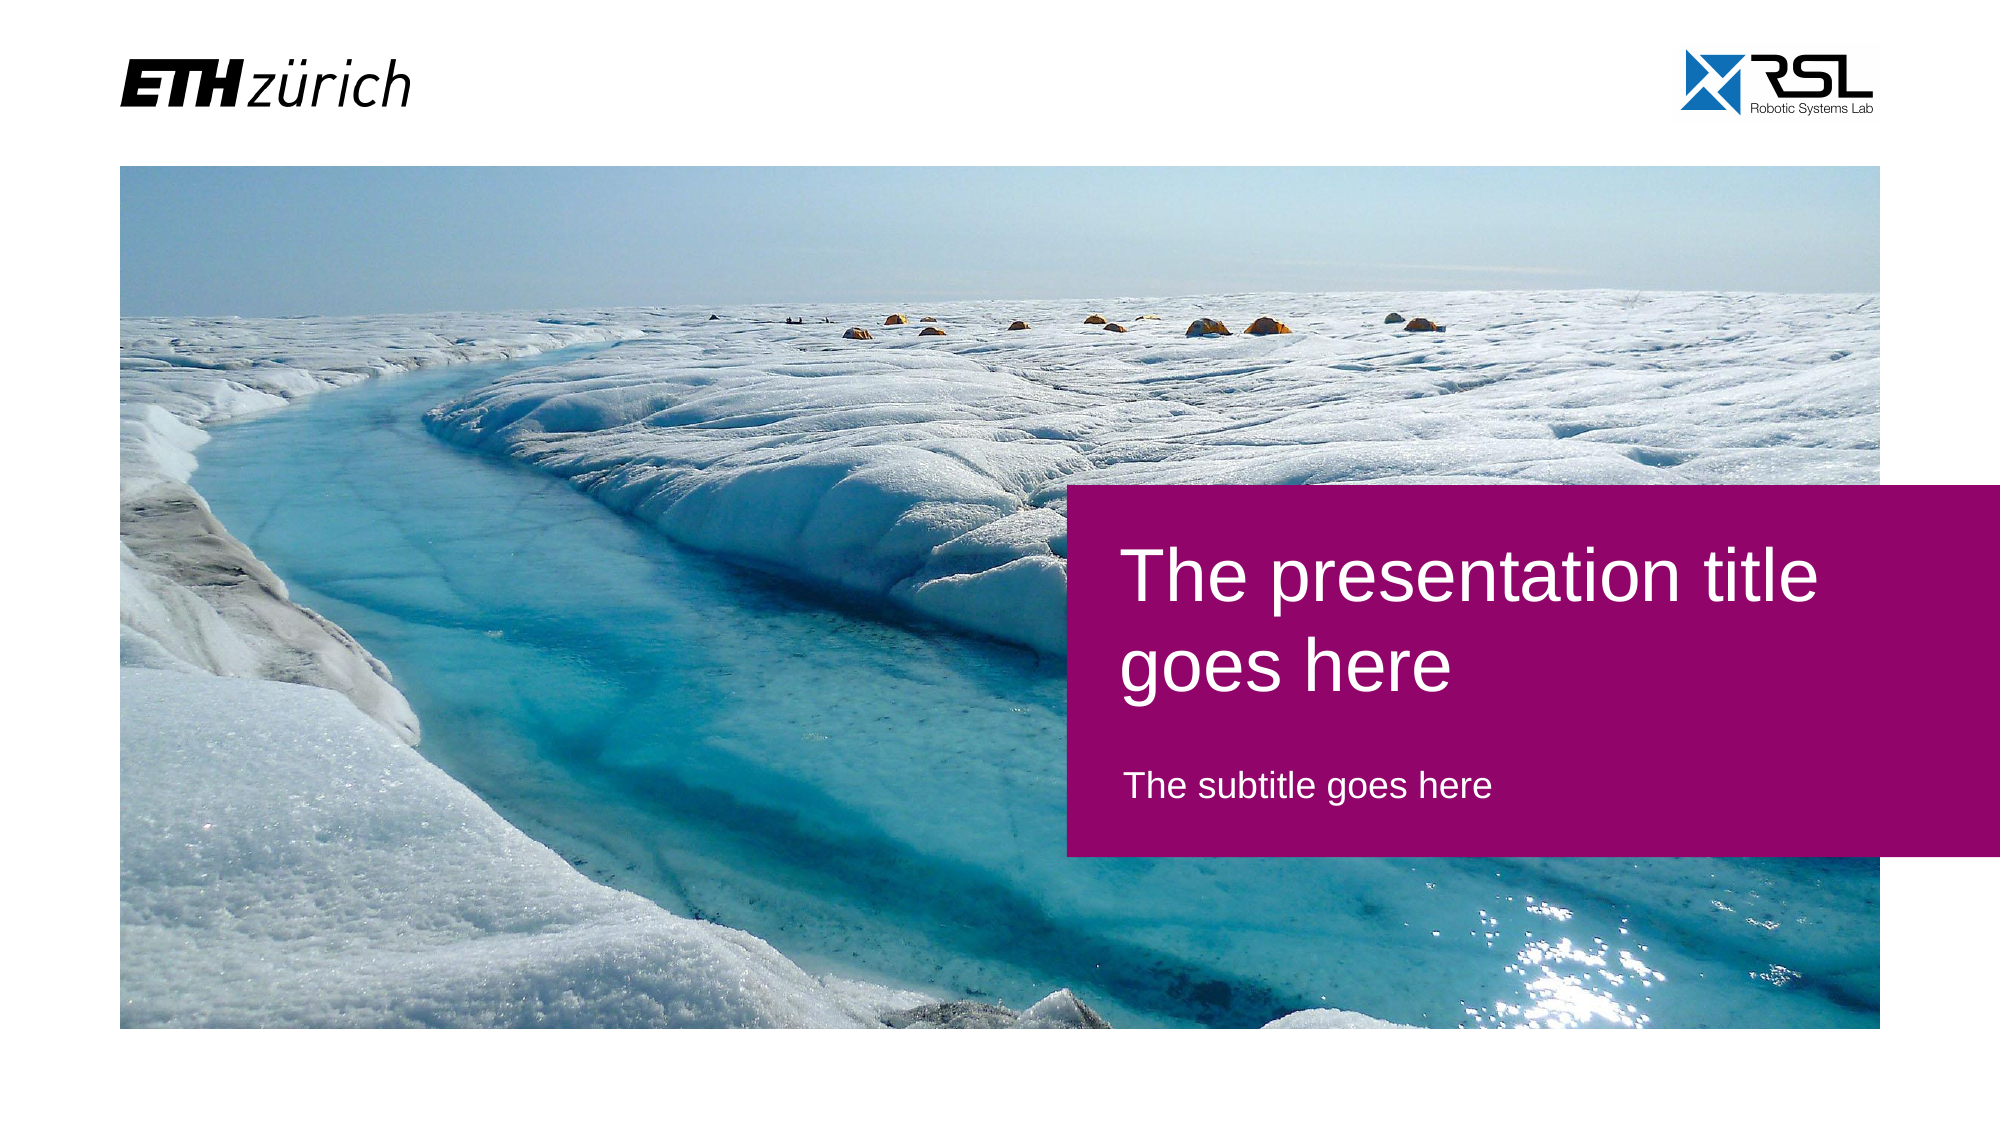

# The presentation title goes here
The subtitle goes here